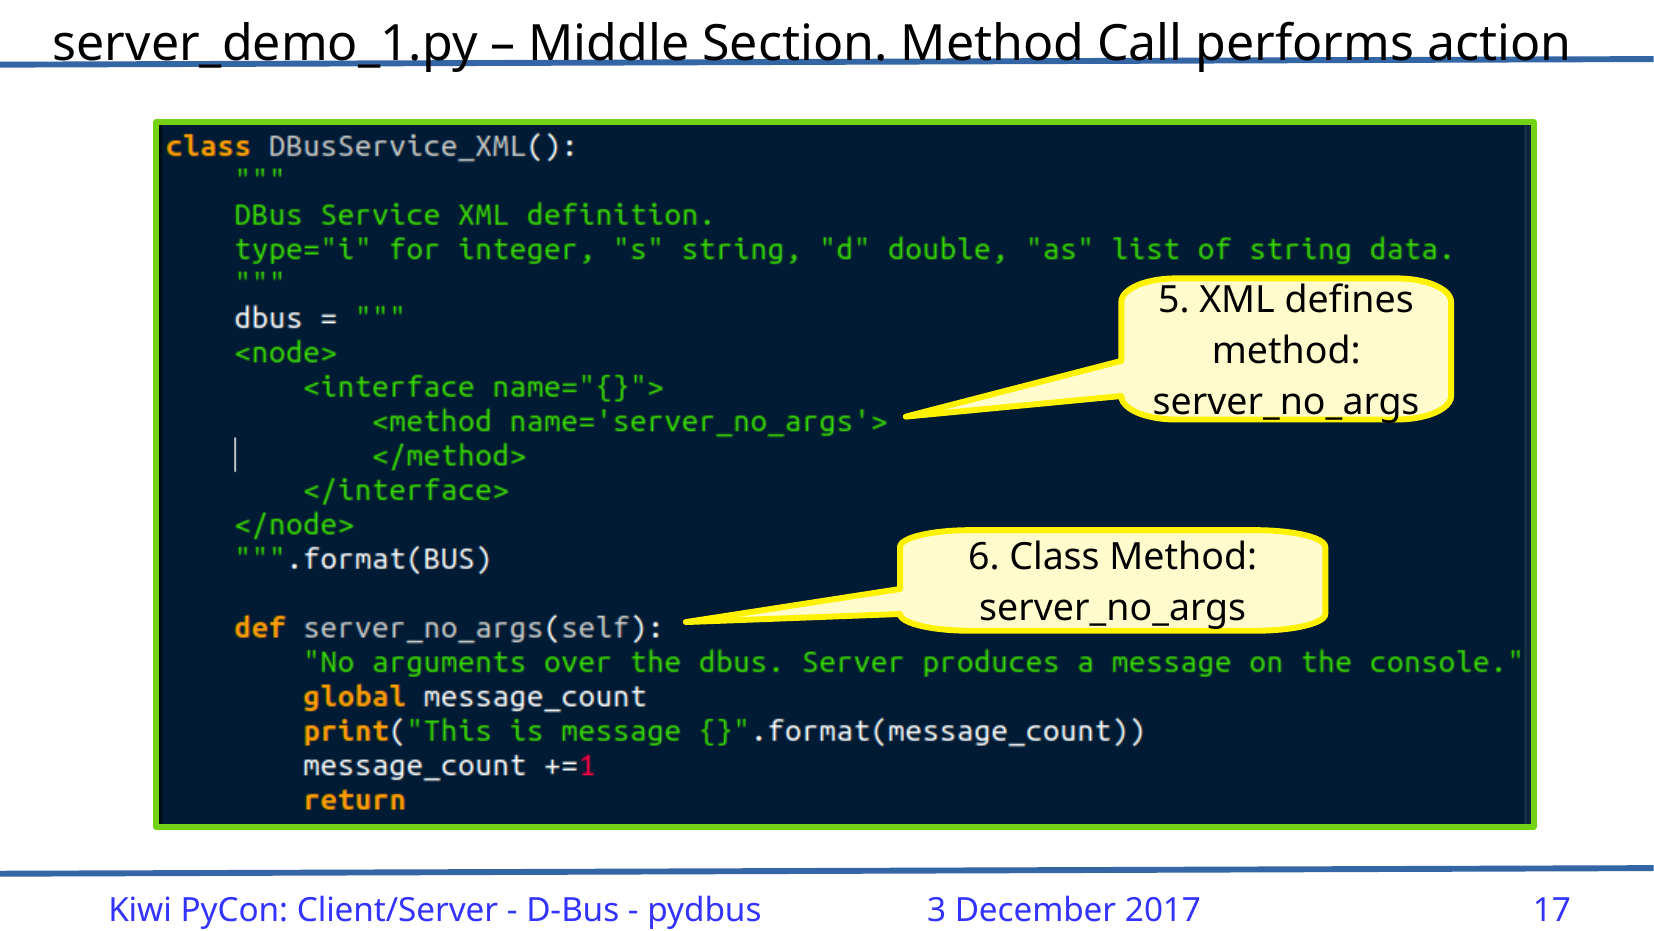

server_demo_1.py – Middle Section. Method Call performs action
5. XML defines method: server_no_args
6. Class Method: server_no_args
Kiwi PyCon: Client/Server - D-Bus - pydbus
3 December 2017
17